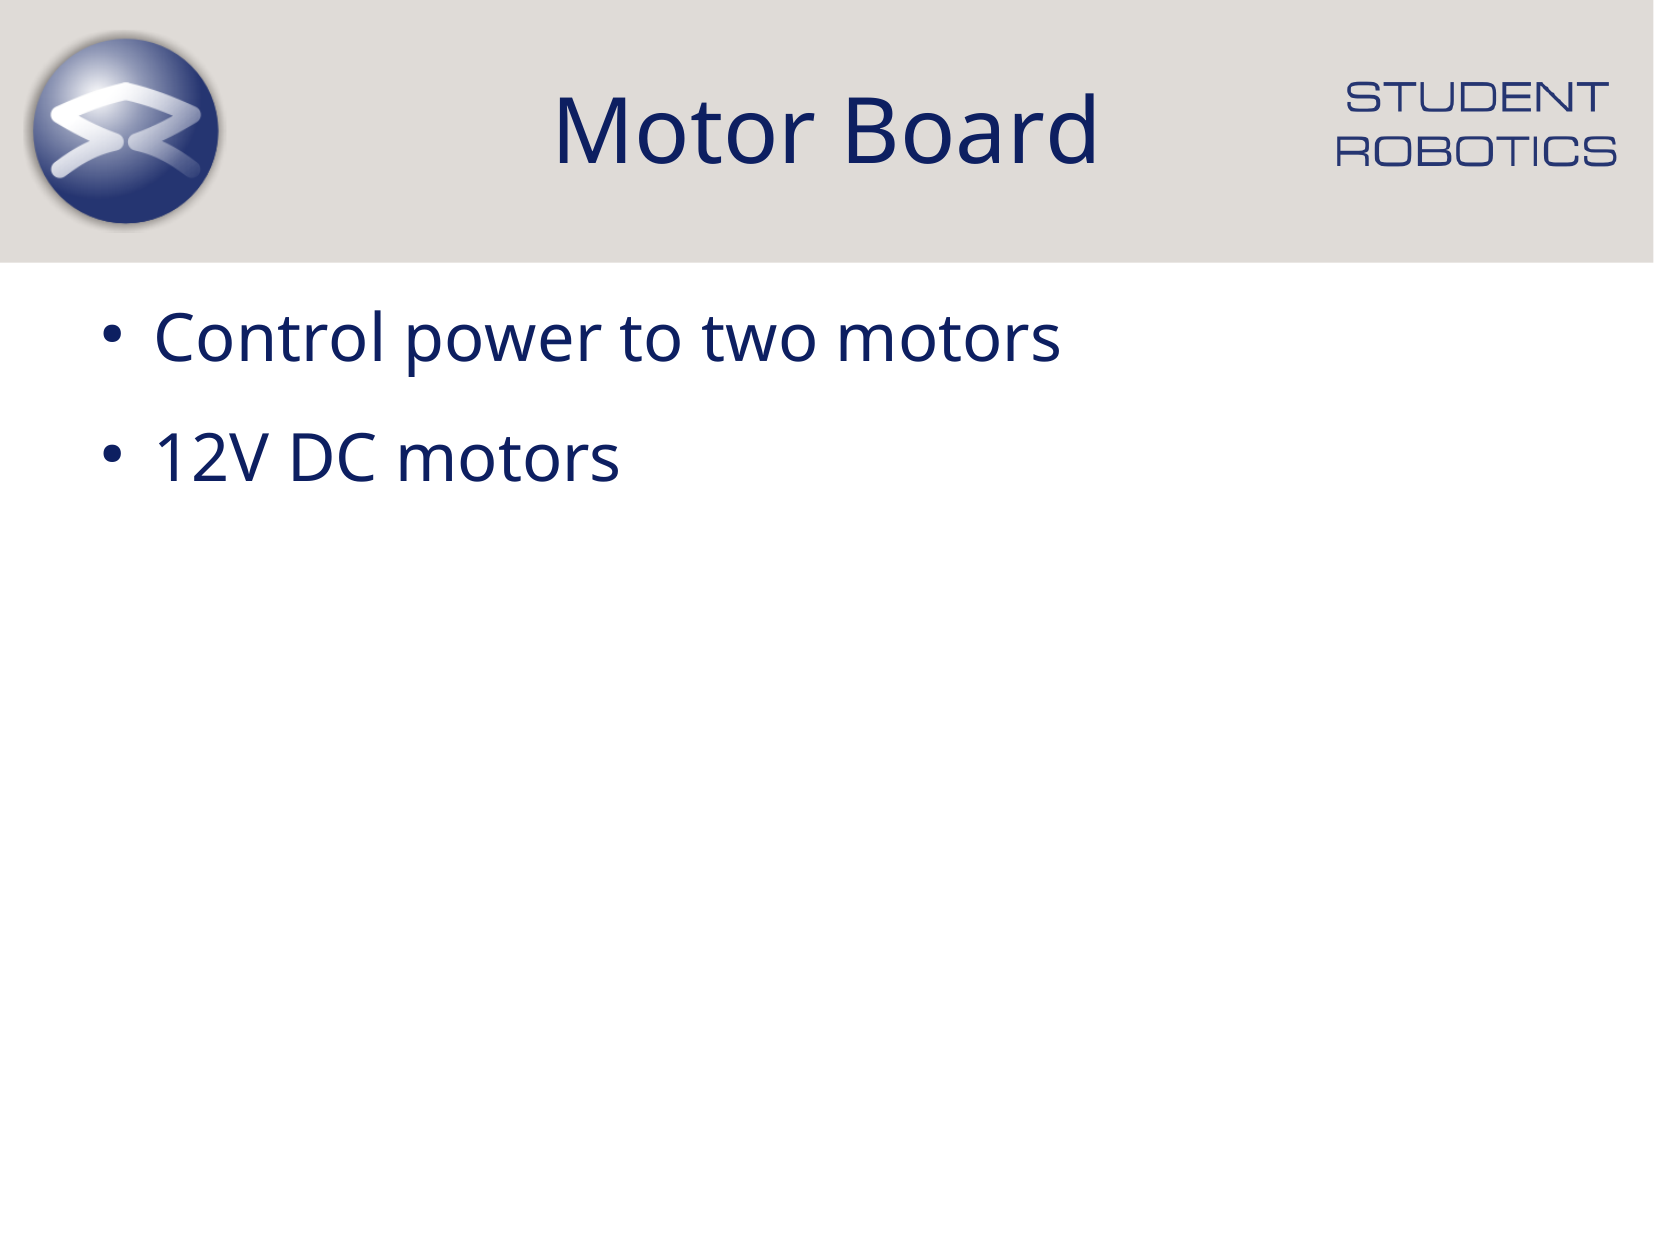

# Motor Board
Control power to two motors
12V DC motors